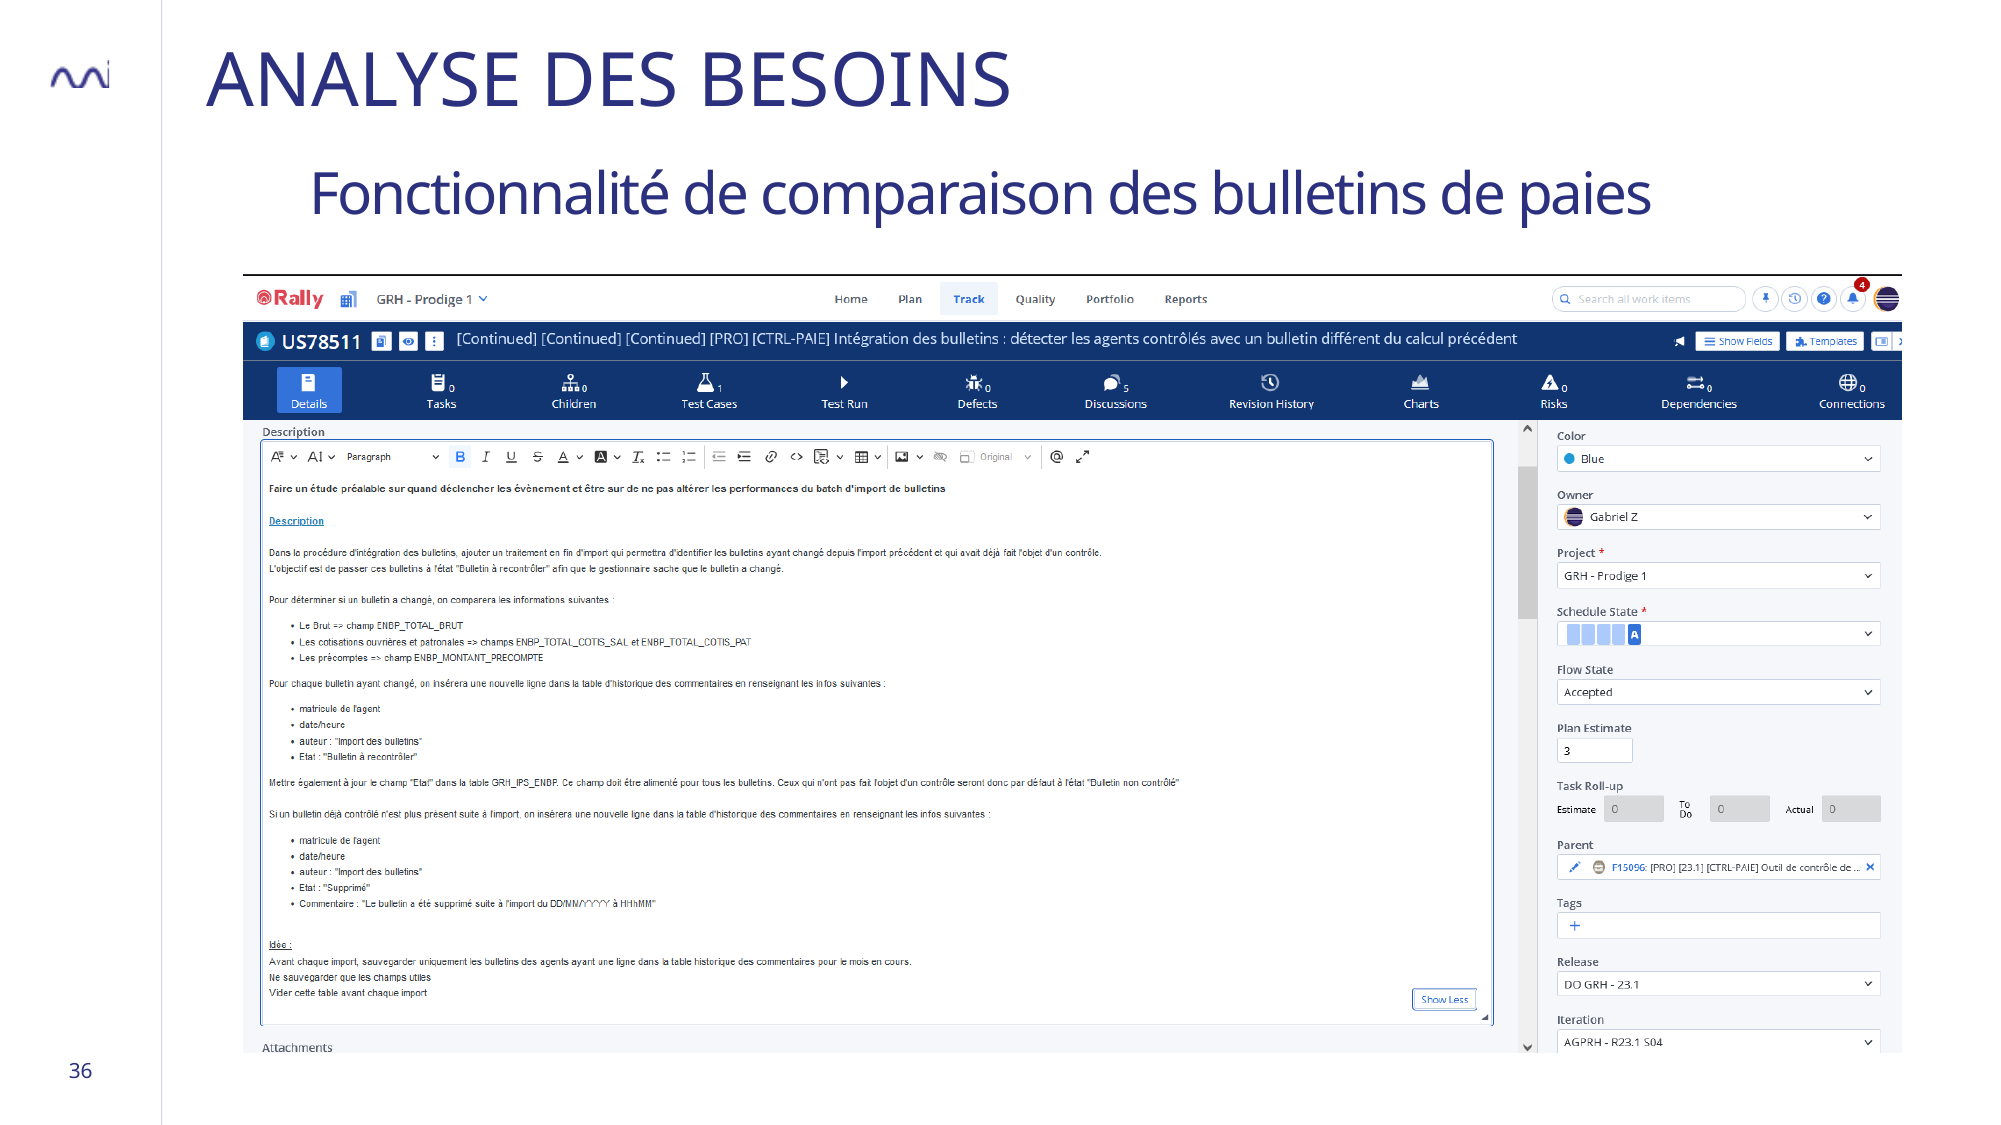

ANALYSE DES BESOINS
Fonctionnalité de comparaison des bulletins de paies
31